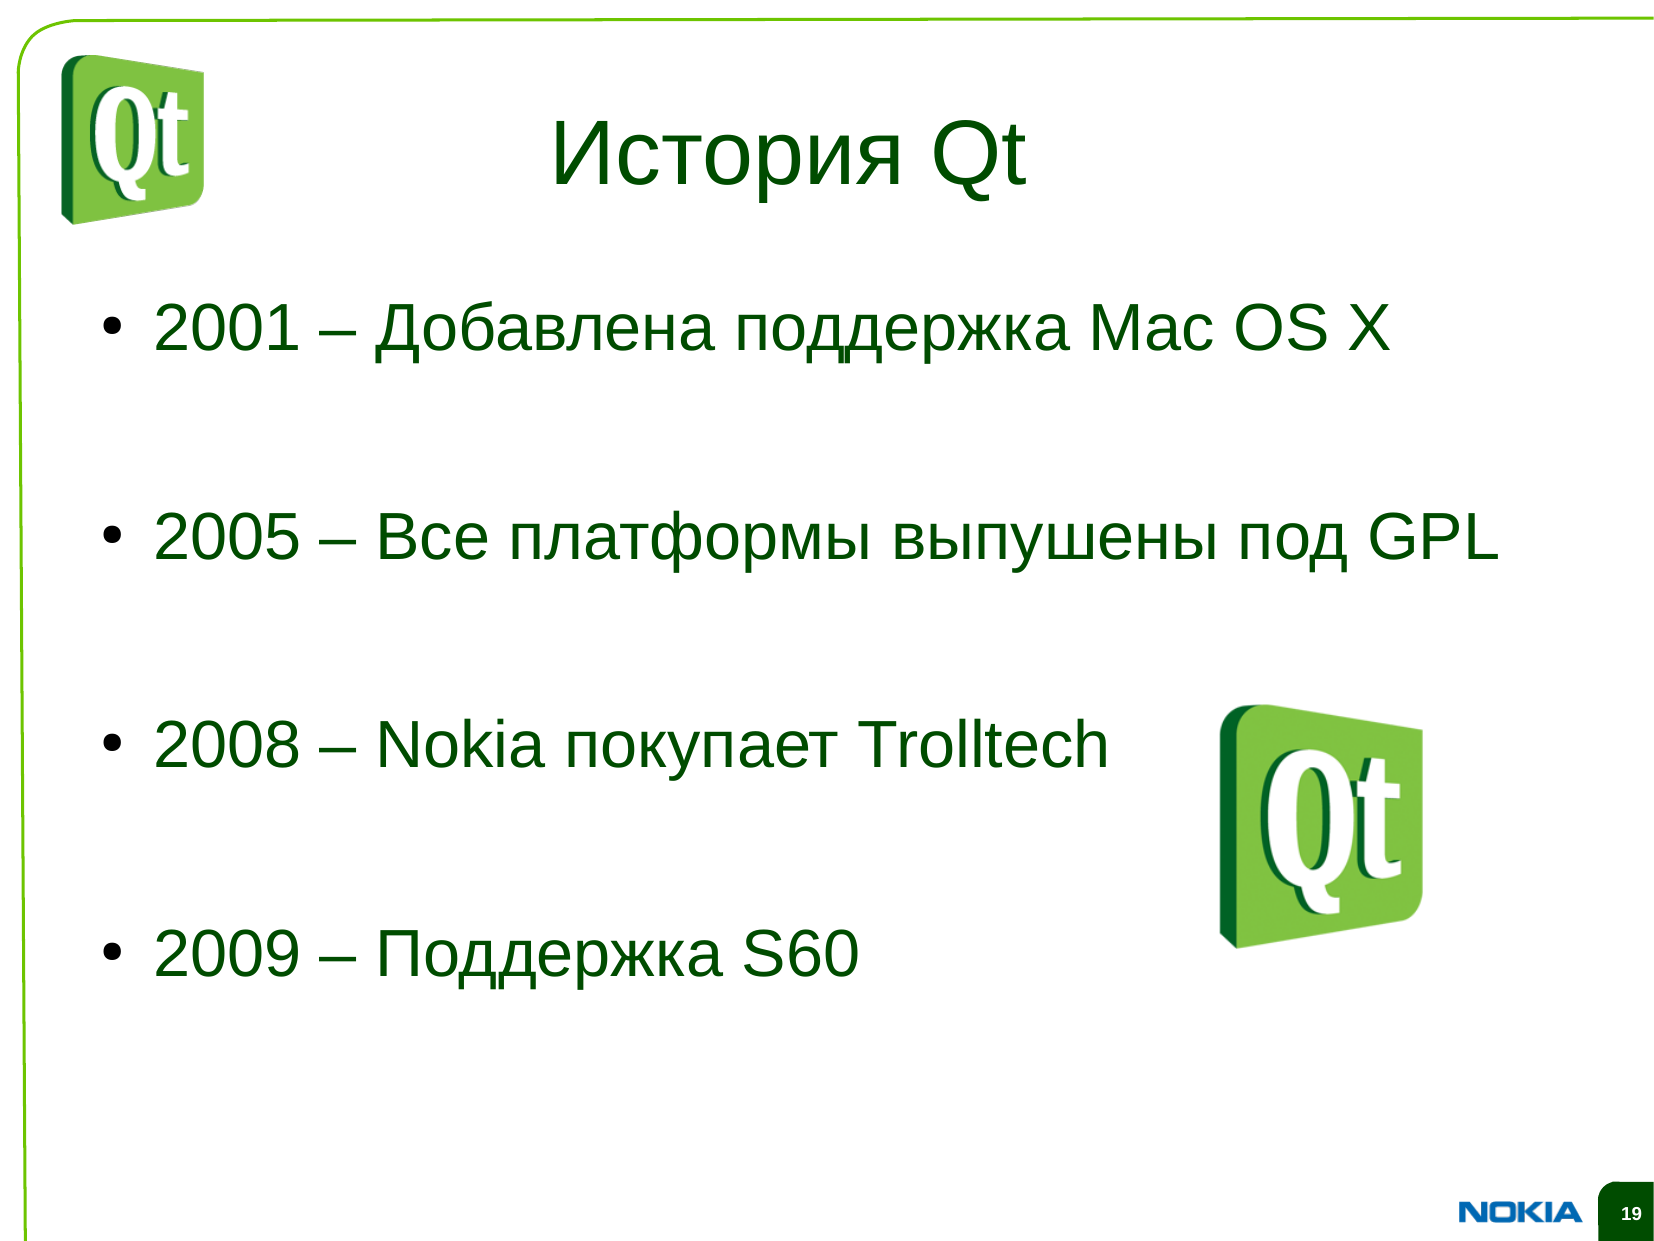

# История Qt
2001 – Добавлена поддержка Mac OS X
2005 – Все платформы выпушены под GPL
2008 – Nokia покупает Trolltech
2009 – Поддержка S60